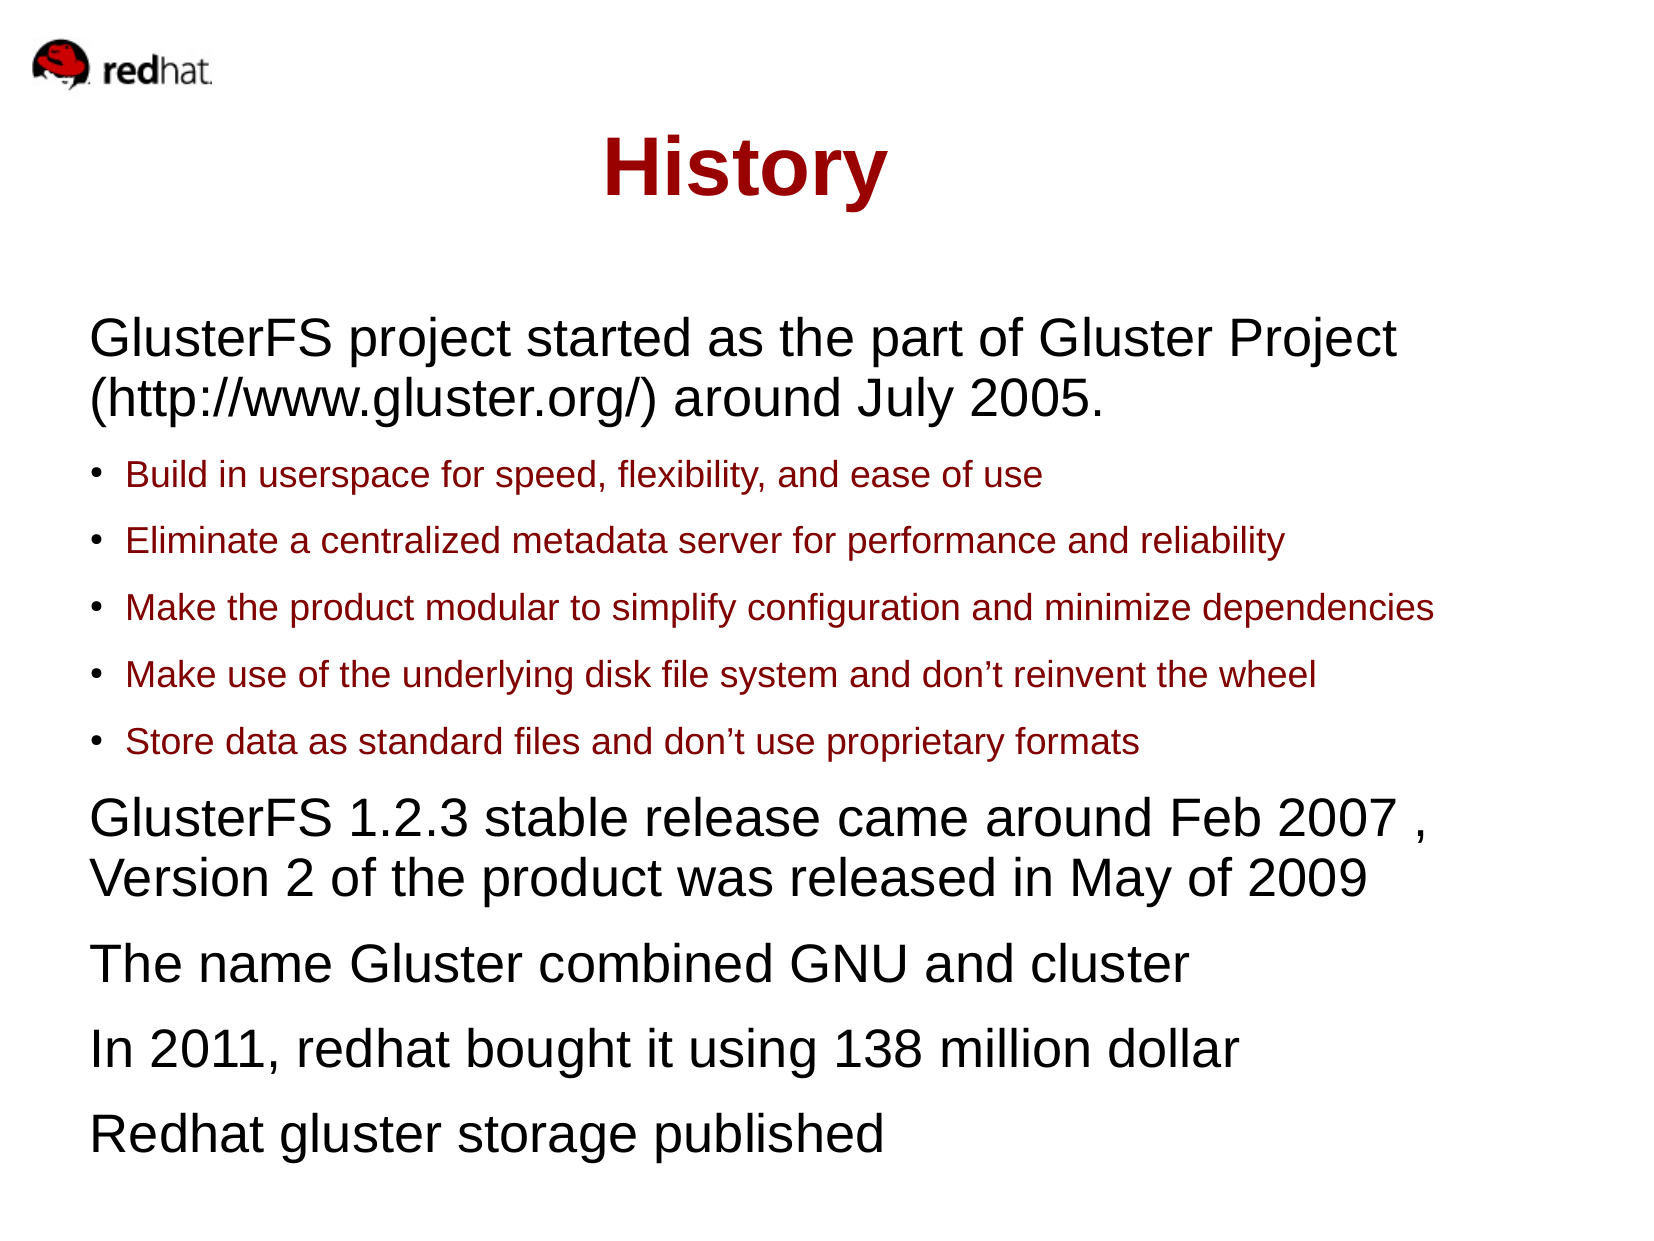

History
GlusterFS project started as the part of Gluster Project (http://www.gluster.org/) around July 2005.
Build in userspace for speed, flexibility, and ease of use
Eliminate a centralized metadata server for performance and reliability
Make the product modular to simplify configuration and minimize dependencies
Make use of the underlying disk file system and don’t reinvent the wheel
Store data as standard files and don’t use proprietary formats
GlusterFS 1.2.3 stable release came around Feb 2007 , Version 2 of the product was released in May of 2009
The name Gluster combined GNU and cluster
In 2011, redhat bought it using 138 million dollar
Redhat gluster storage published